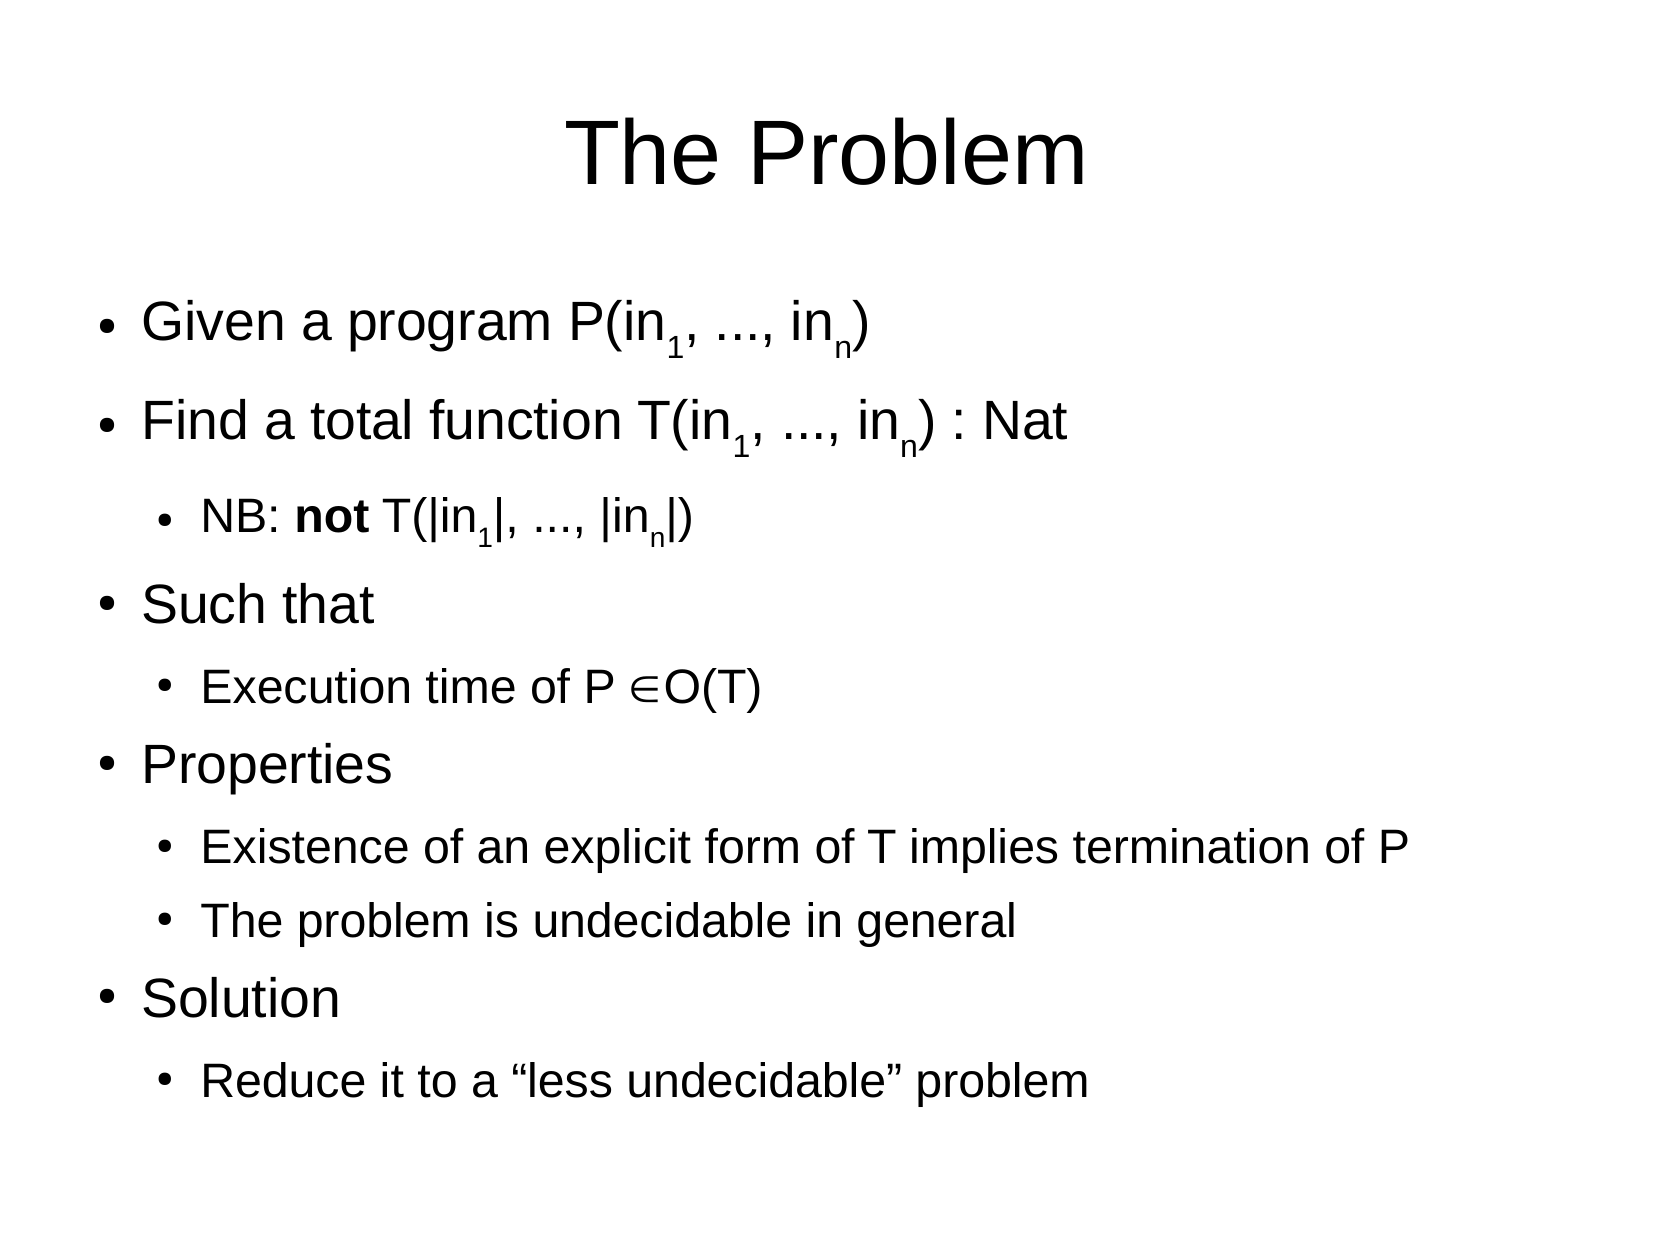

# The Problem
Given a program P(in1, ..., inn)
Find a total function T(in1, ..., inn) : Nat
NB: not T(|in1|, ..., |inn|)
Such that
Execution time of P O(T)
Properties
Existence of an explicit form of T implies termination of P
The problem is undecidable in general
Solution
Reduce it to a “less undecidable” problem